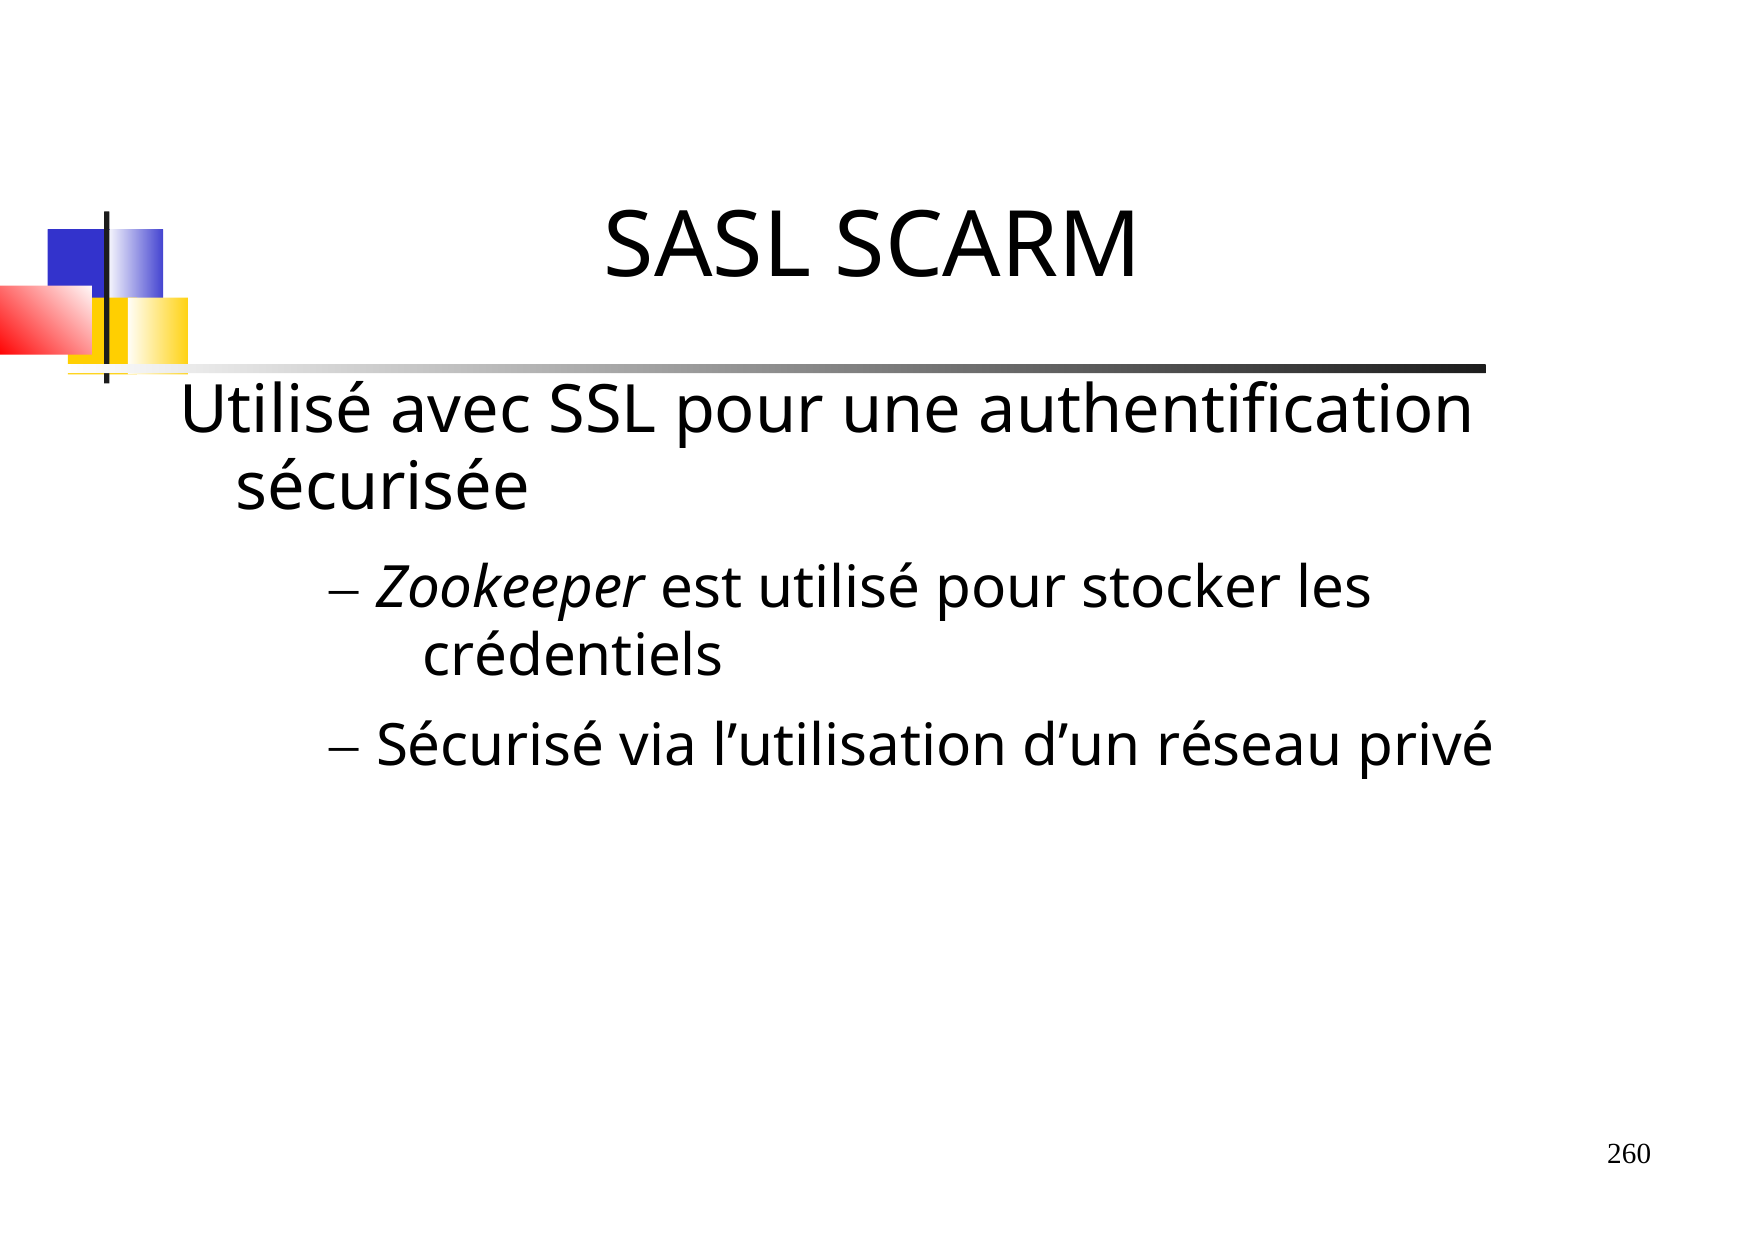

# SASL SCARM
Utilisé avec SSL pour une authentification sécurisée
Zookeeper est utilisé pour stocker les crédentiels
Sécurisé via l’utilisation d’un réseau privé